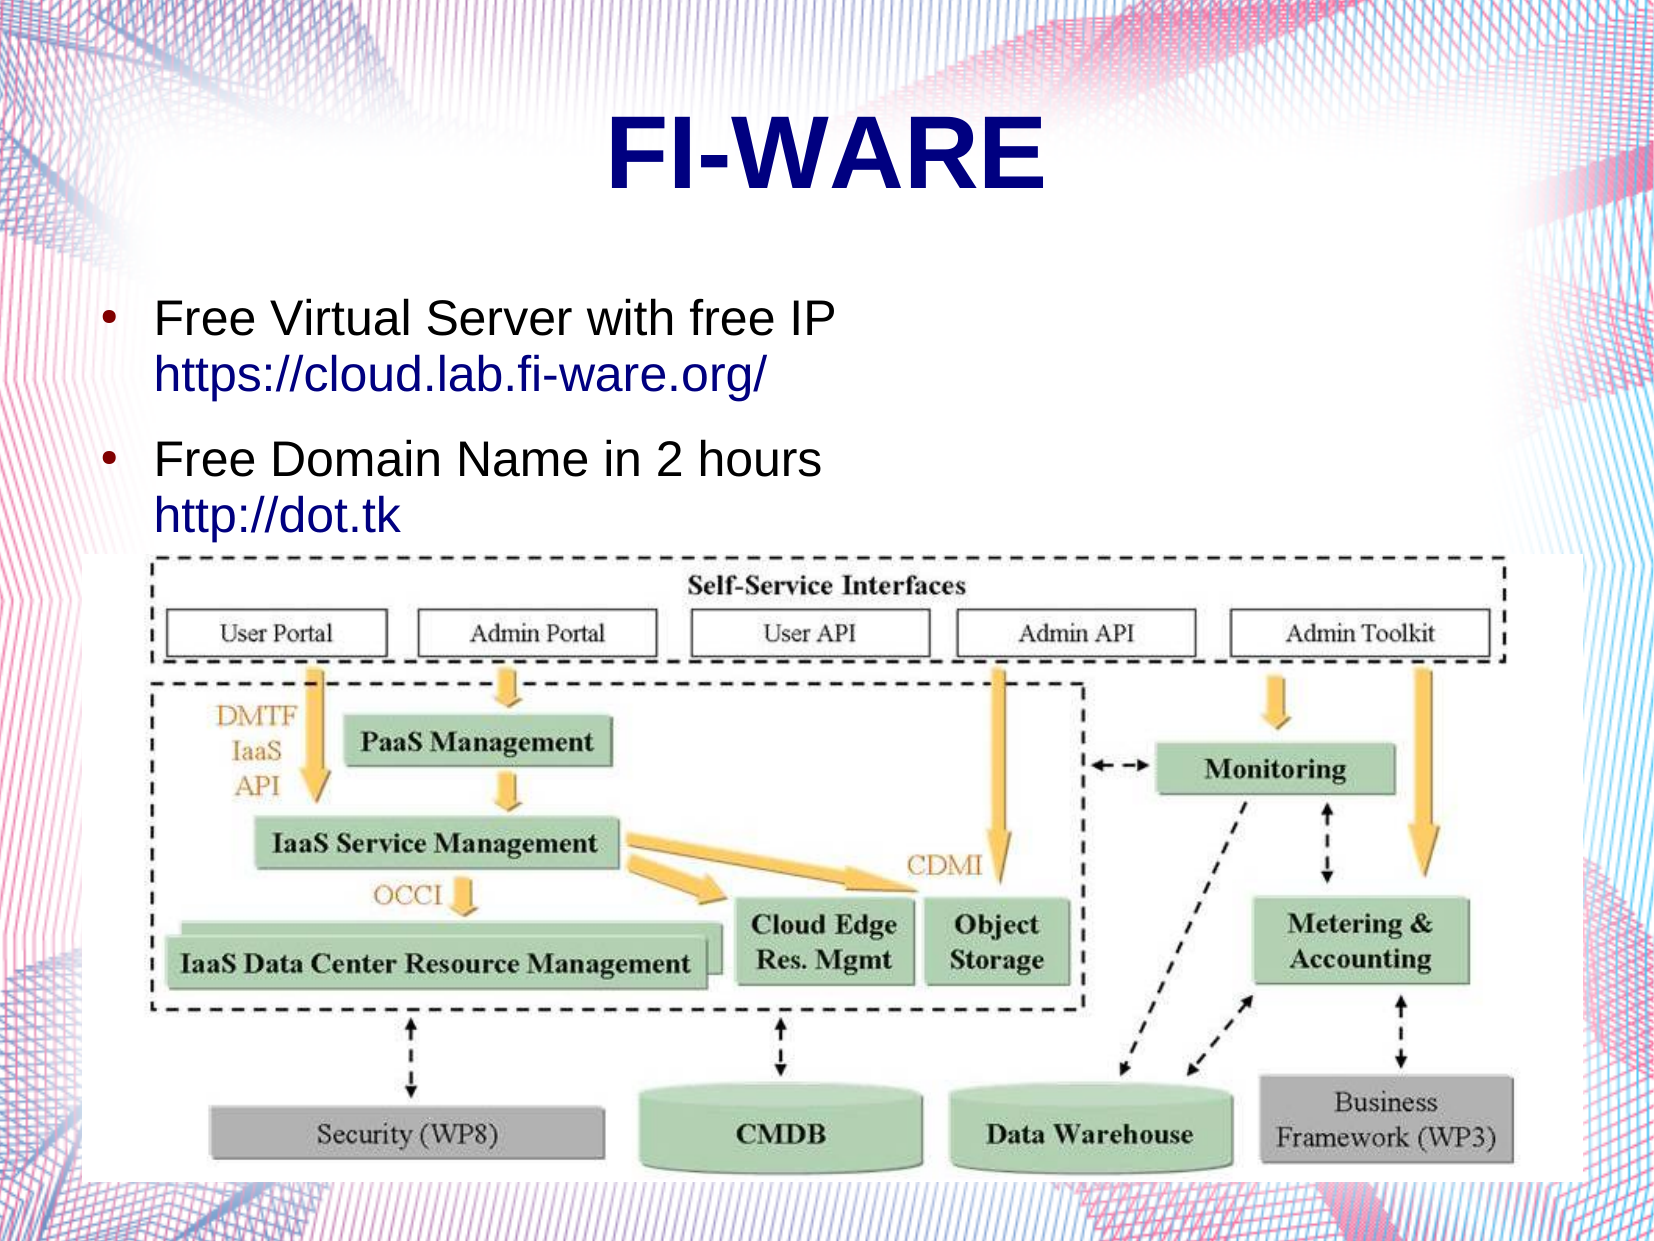

# FI-WARE
Free Virtual Server with free IP
https://cloud.lab.fi-ware.org/
Free Domain Name in 2 hours
http://dot.tk